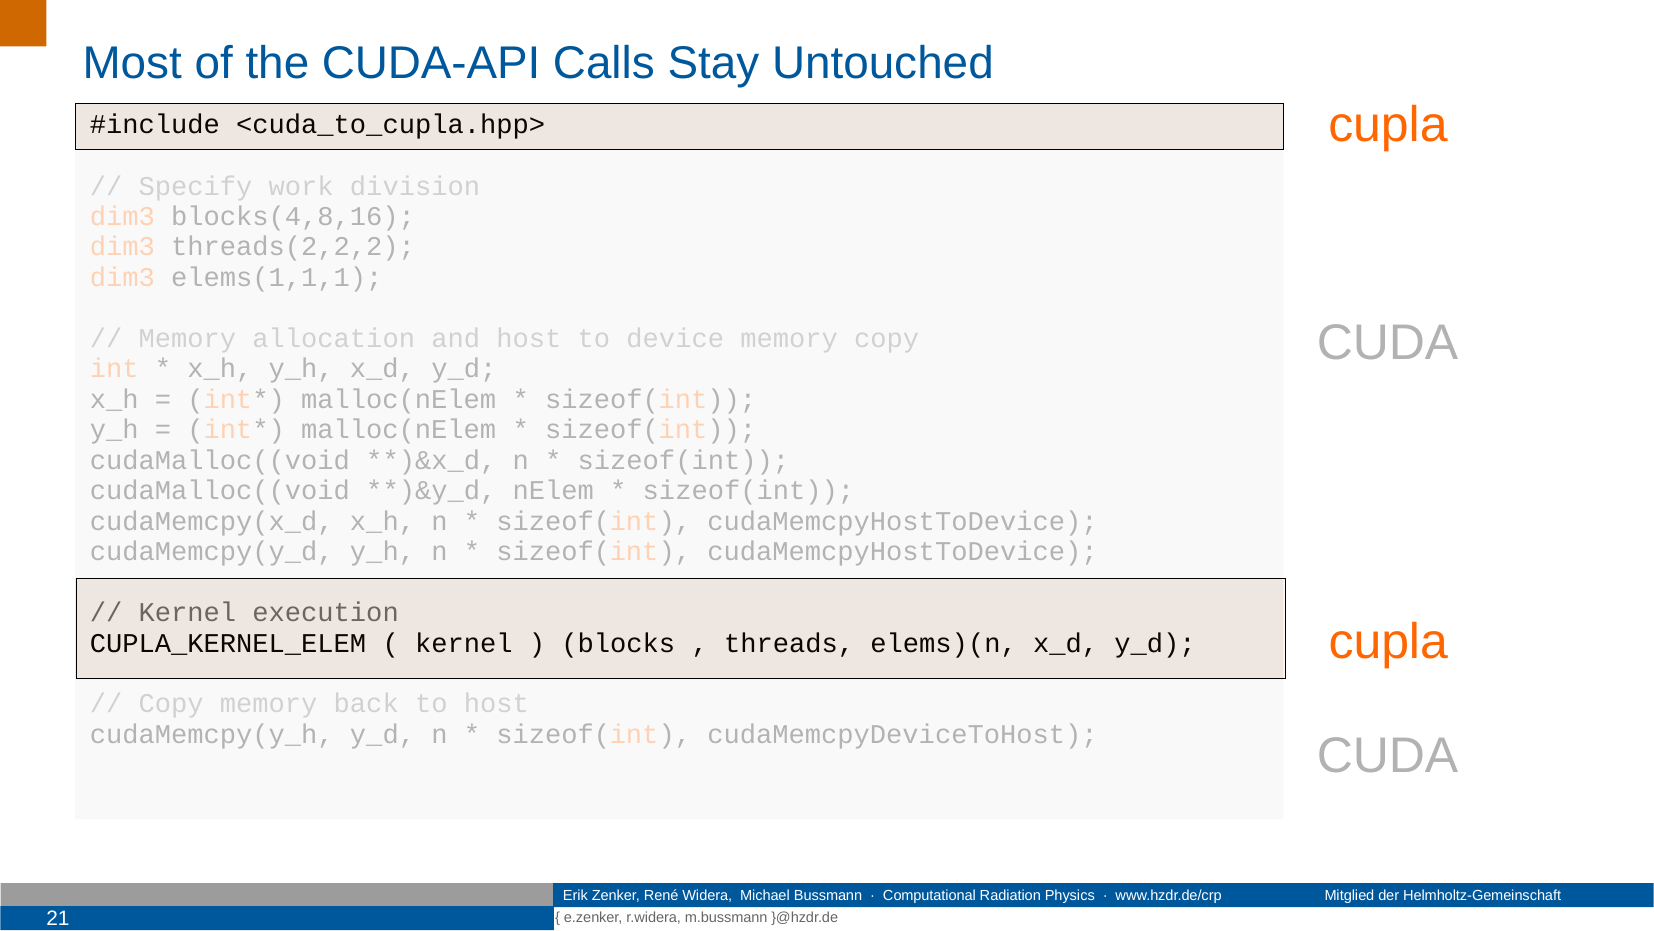

# Most of the CUDA-API Calls Stay Untouched
cupla
#include <cuda_to_cupla.hpp>
// Specify work division
dim3 blocks(4,8,16);
dim3 threads(2,2,2);
dim3 elems(1,1,1);
// Memory allocation and host to device memory copy
int * x_h, y_h, x_d, y_d;
x_h = (int*) malloc(nElem * sizeof(int));
y_h = (int*) malloc(nElem * sizeof(int));
cudaMalloc((void **)&x_d, n * sizeof(int));
cudaMalloc((void **)&y_d, nElem * sizeof(int));
cudaMemcpy(x_d, x_h, n * sizeof(int), cudaMemcpyHostToDevice);
cudaMemcpy(y_d, y_h, n * sizeof(int), cudaMemcpyHostToDevice);
// Kernel execution
CUPLA_KERNEL_ELEM ( kernel ) (blocks , threads, elems)(n, x_d, y_d);
// Copy memory back to host
cudaMemcpy(y_h, y_d, n * sizeof(int), cudaMemcpyDeviceToHost);
CUDA
cupla
CUDA